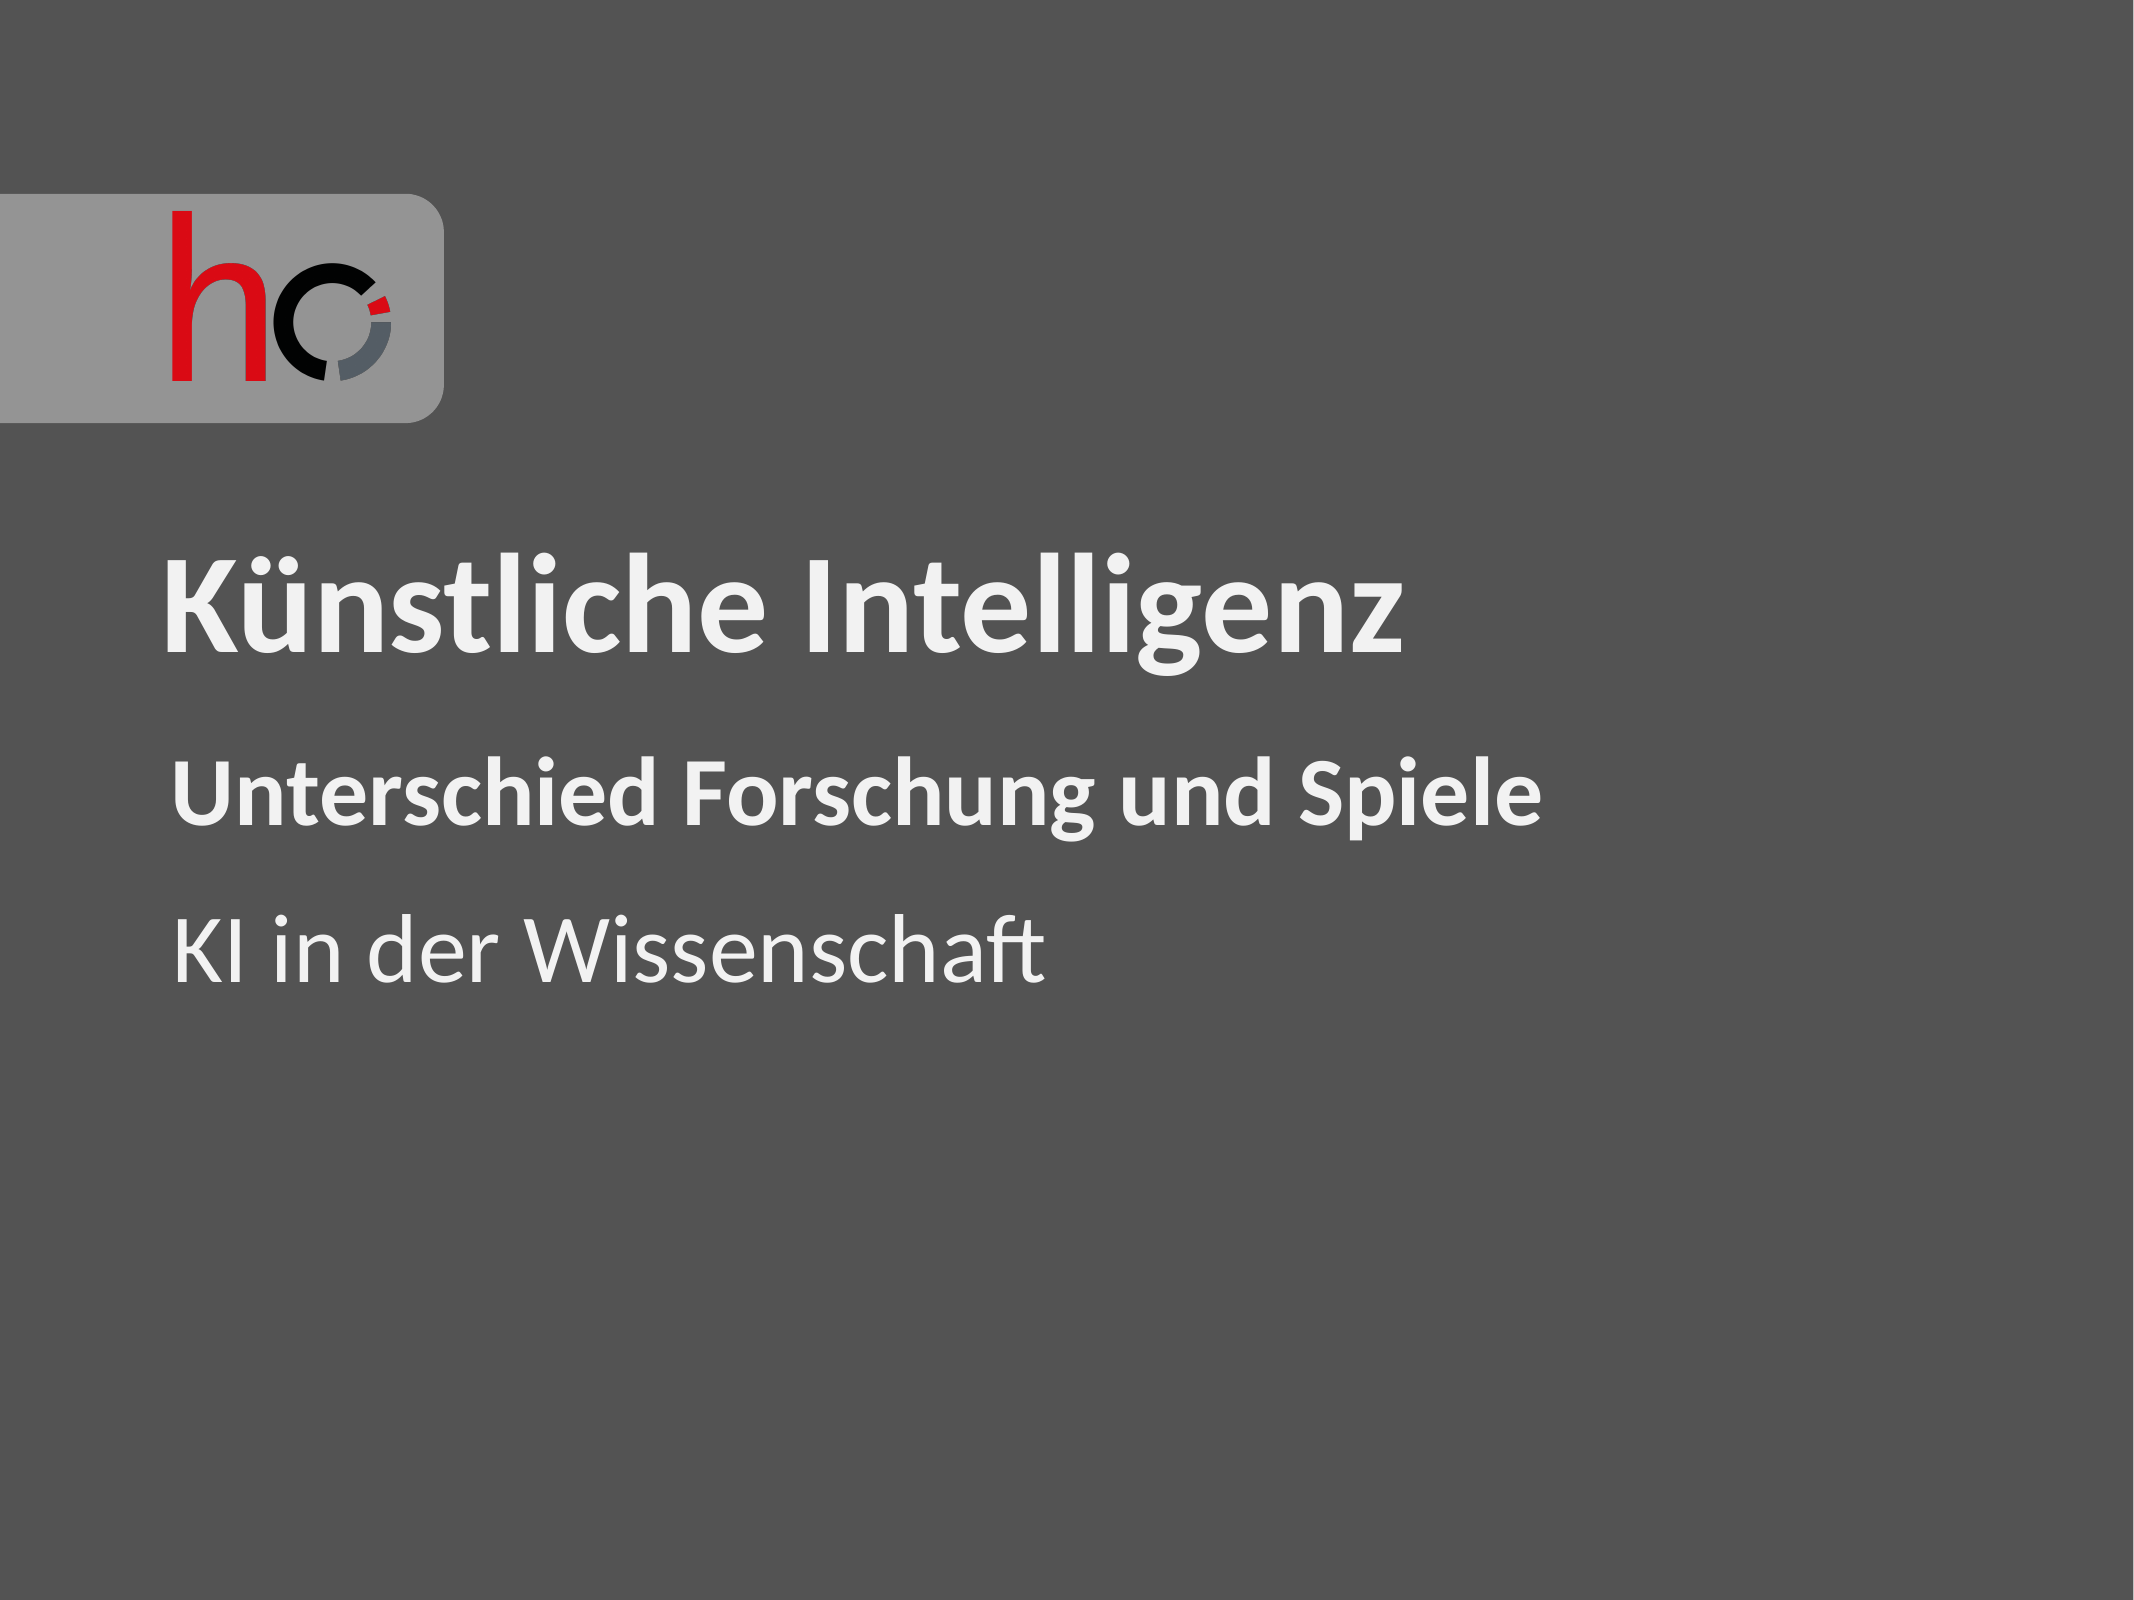

Künstliche Intelligenz
# Titel
Unterschied Forschung und Spiele
Kapitel
KI in der Wissenschaft
Author